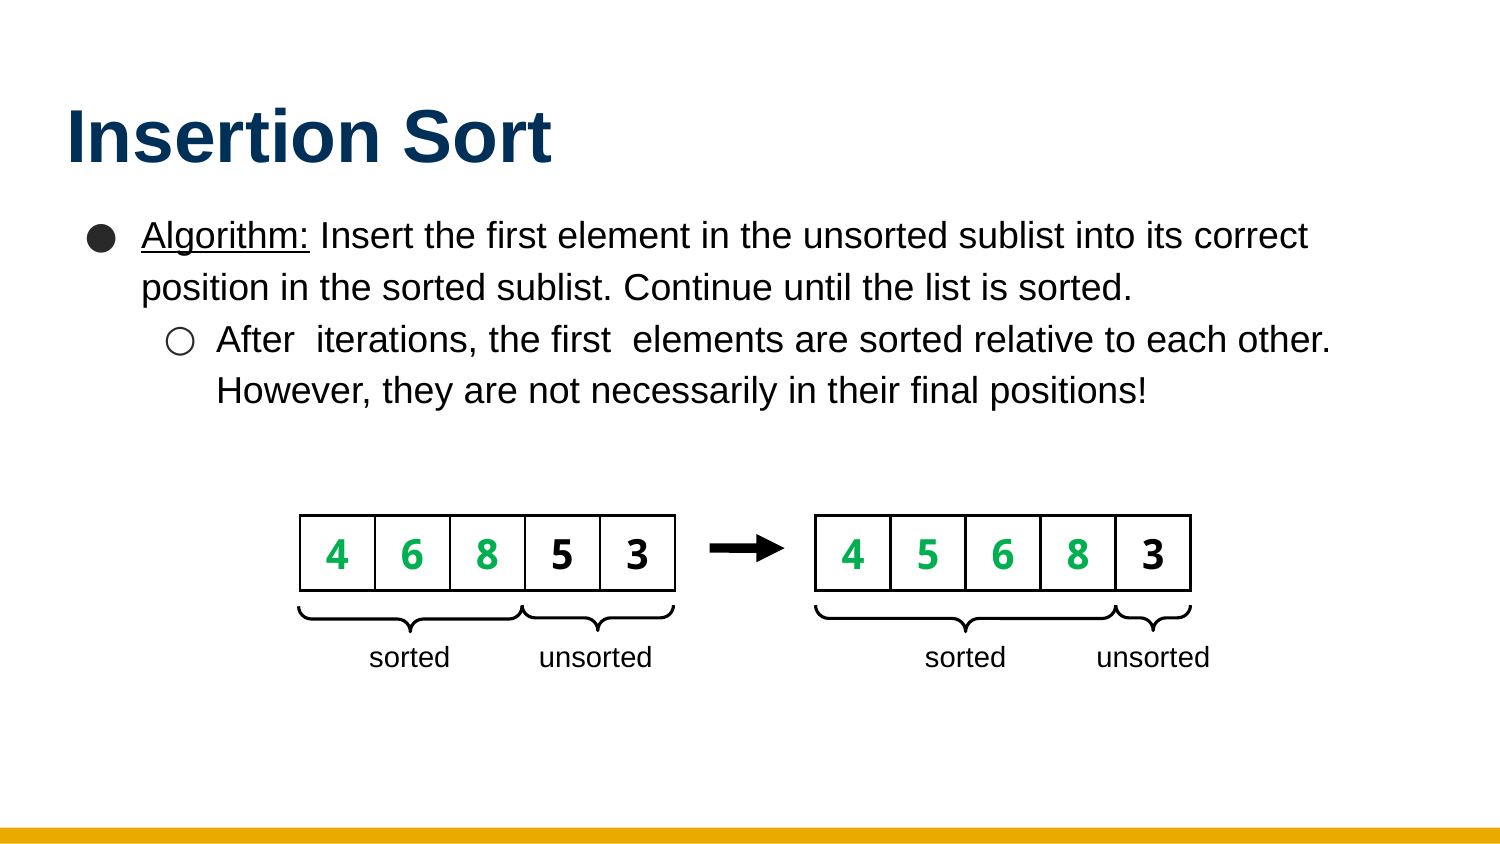

# Insertion Sort
Algorithm: Insert the first element in the unsorted sublist into its correct position in the sorted sublist. Continue until the list is sorted.
After iterations, the first elements are sorted relative to each other. However, they are not necessarily in their final positions!
| 4 | 6 | 8 | 5 | 3 |
| --- | --- | --- | --- | --- |
| 4 | 5 | 6 | 8 | 3 |
| --- | --- | --- | --- | --- |
sorted
unsorted
sorted
unsorted